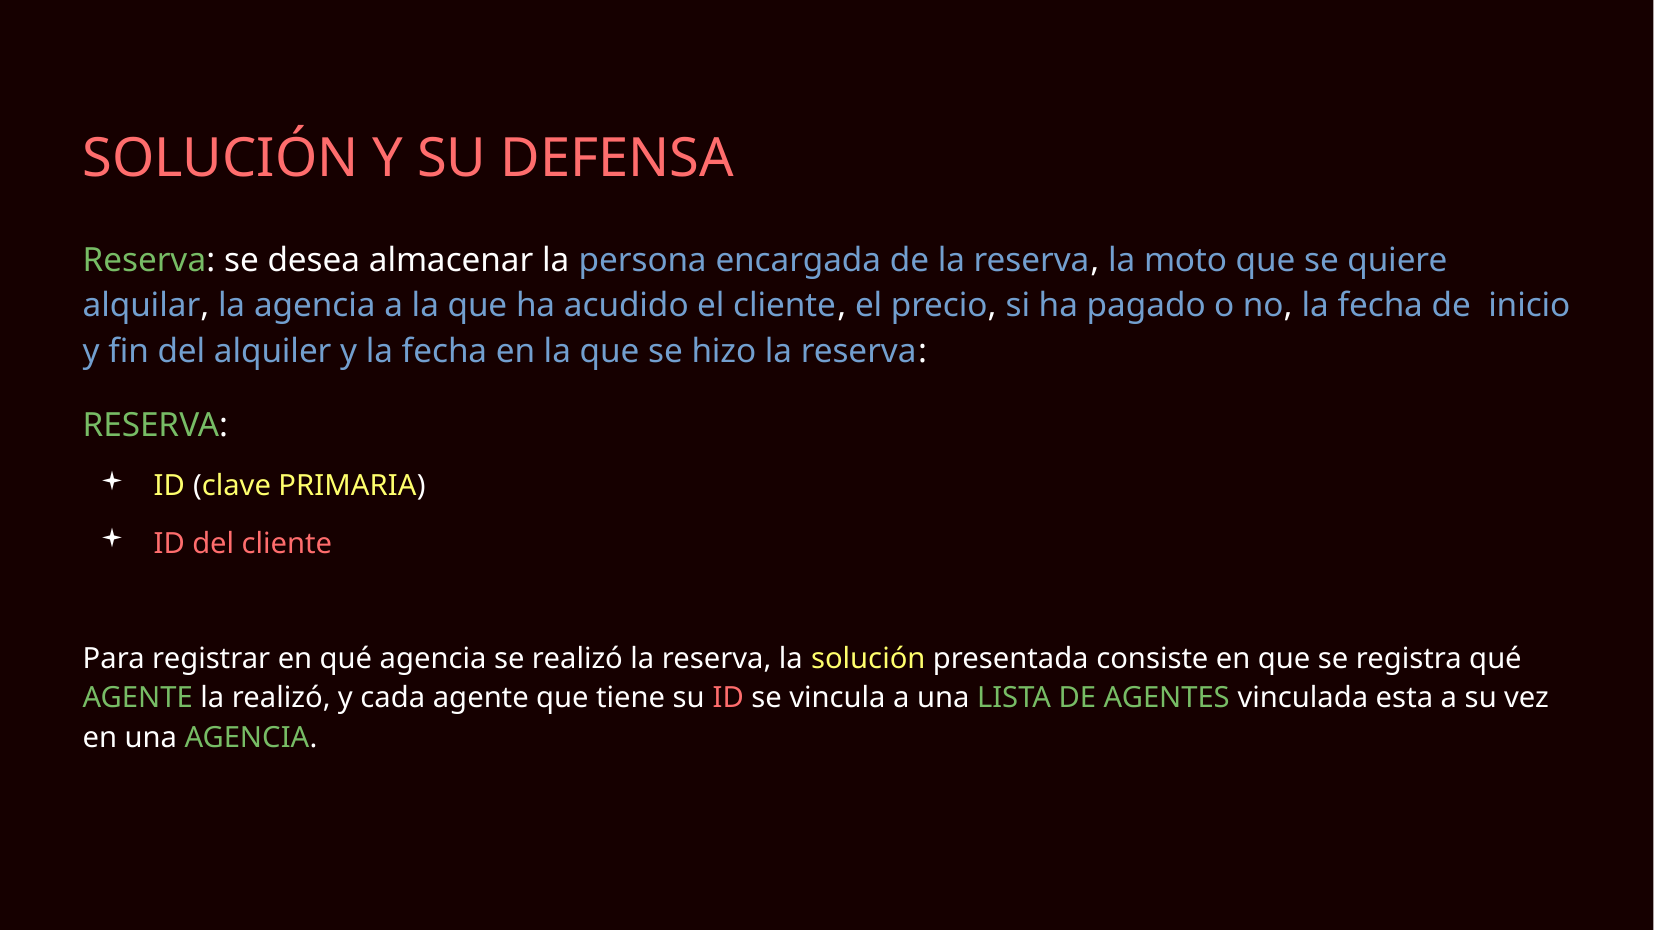

# SOLUCIÓN Y SU DEFENSA
Reserva: se desea almacenar la persona encargada de la reserva, la moto que se quiere alquilar, la agencia a la que ha acudido el cliente, el precio, si ha pagado o no, la fecha de inicio y fin del alquiler y la fecha en la que se hizo la reserva:
RESERVA:
ID (clave PRIMARIA)
ID del cliente
Para registrar en qué agencia se realizó la reserva, la solución presentada consiste en que se registra qué AGENTE la realizó, y cada agente que tiene su ID se vincula a una LISTA DE AGENTES vinculada esta a su vez en una AGENCIA.